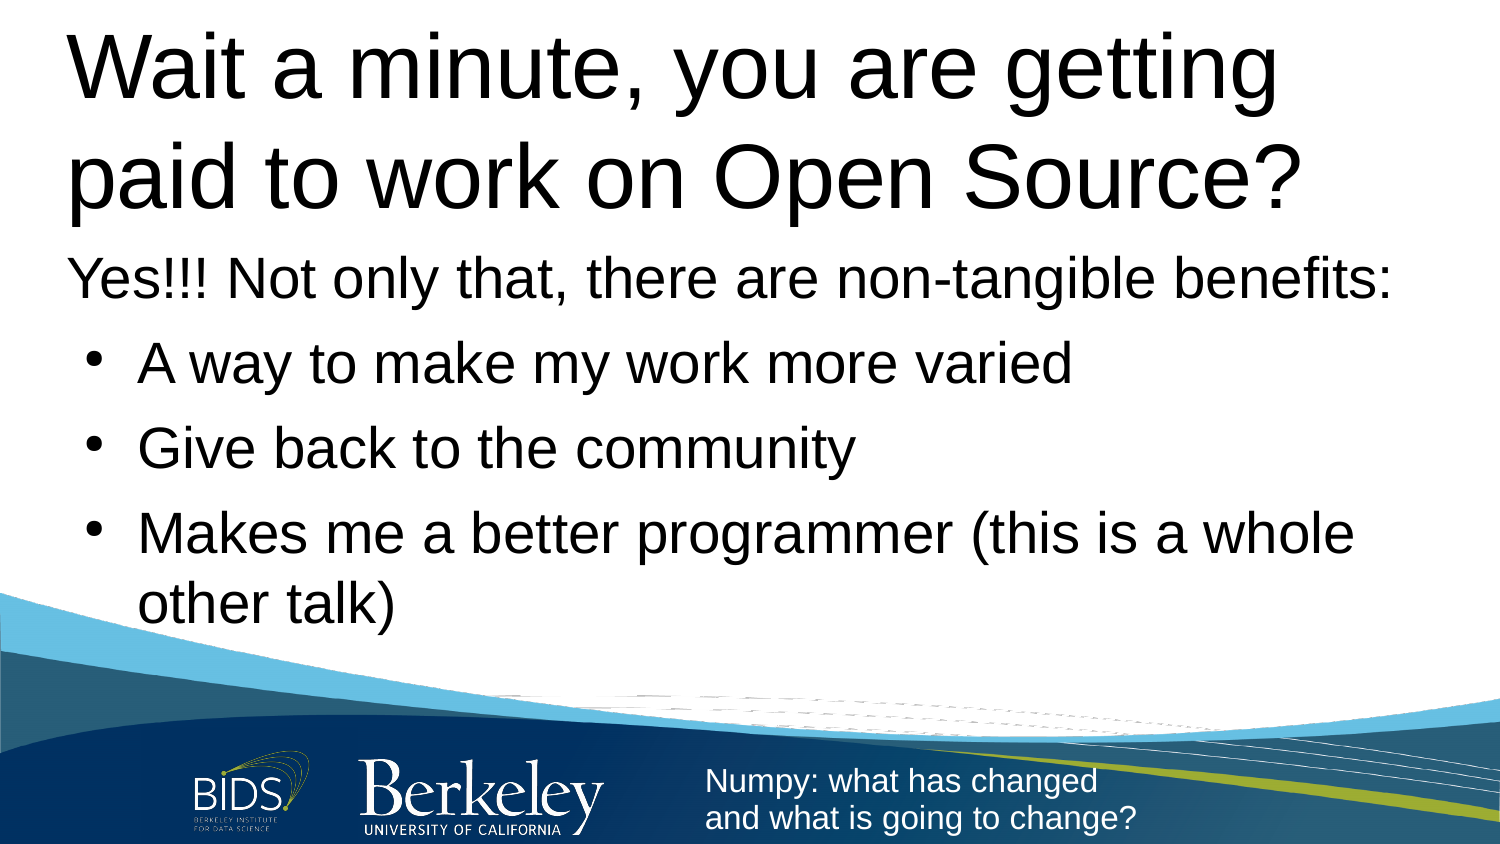

# Wait a minute, you are getting paid to work on Open Source?
Yes!!! Not only that, there are non-tangible benefits:
A way to make my work more varied
Give back to the community
Makes me a better programmer (this is a whole other talk)
Numpy: what has changed
and what is going to change?